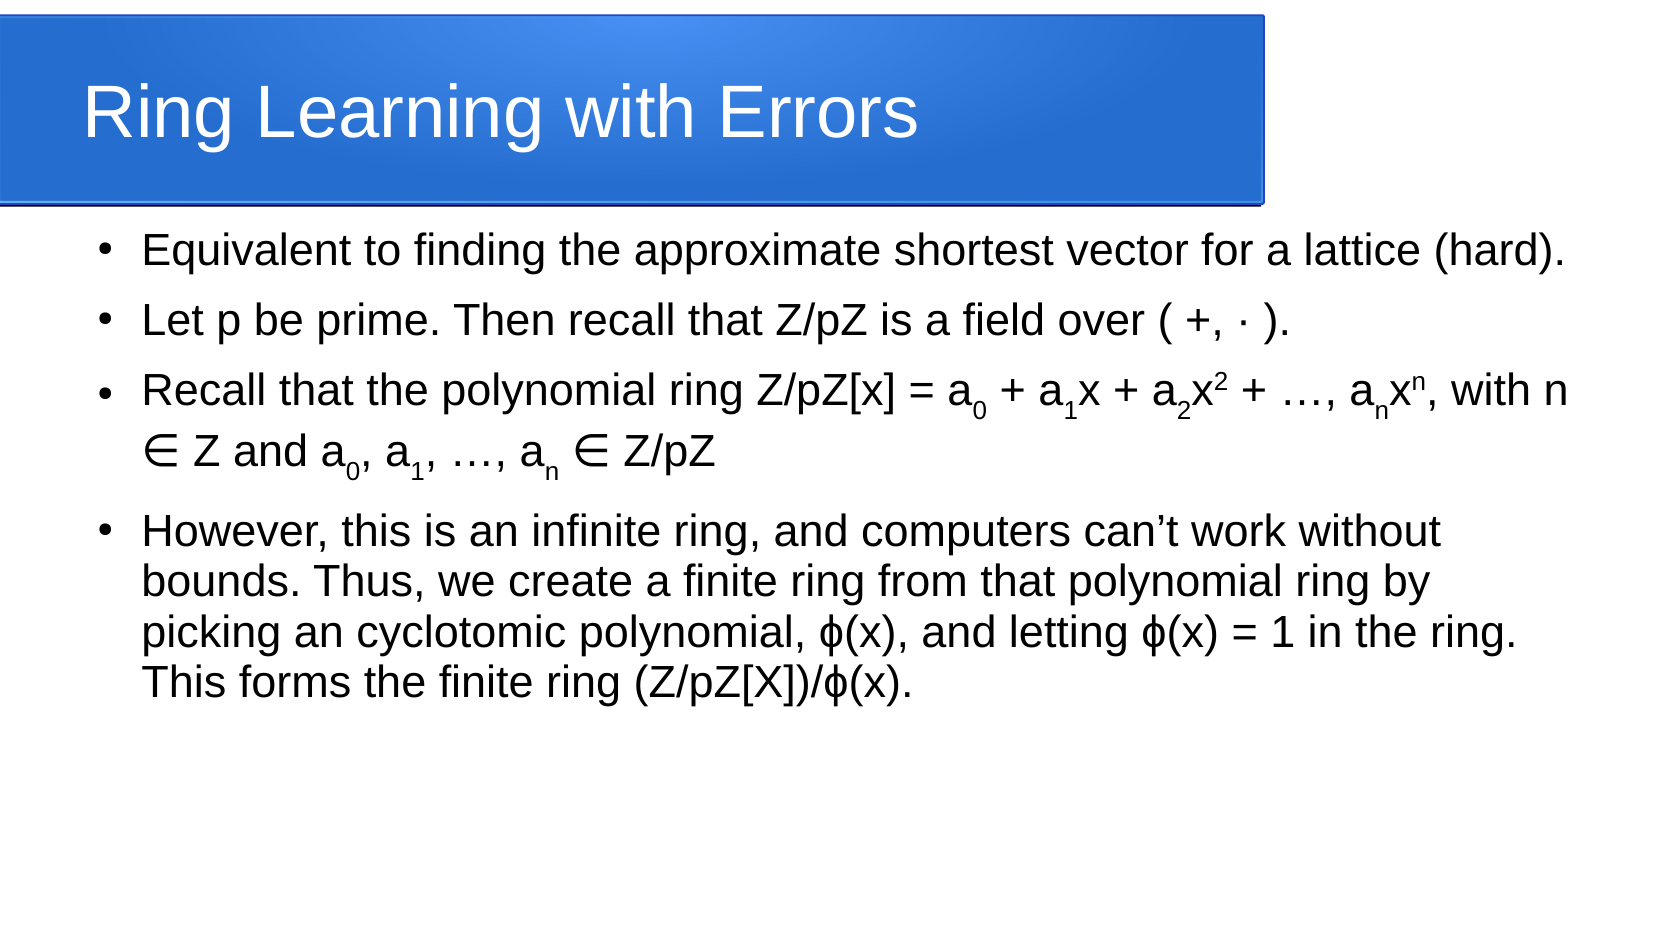

# Ring Learning with Errors
Equivalent to finding the approximate shortest vector for a lattice (hard).
Let p be prime. Then recall that Z/pZ is a field over ( +, · ).
Recall that the polynomial ring Z/pZ[x] = a0 + a1x + a2x2 + …, anxn, with n ∈ Z and a0, a1, …, an ∈ Z/pZ
However, this is an infinite ring, and computers can’t work without bounds. Thus, we create a finite ring from that polynomial ring by picking an cyclotomic polynomial, ϕ(x), and letting ϕ(x) = 1 in the ring. This forms the finite ring (Z/pZ[X])/ϕ(x).